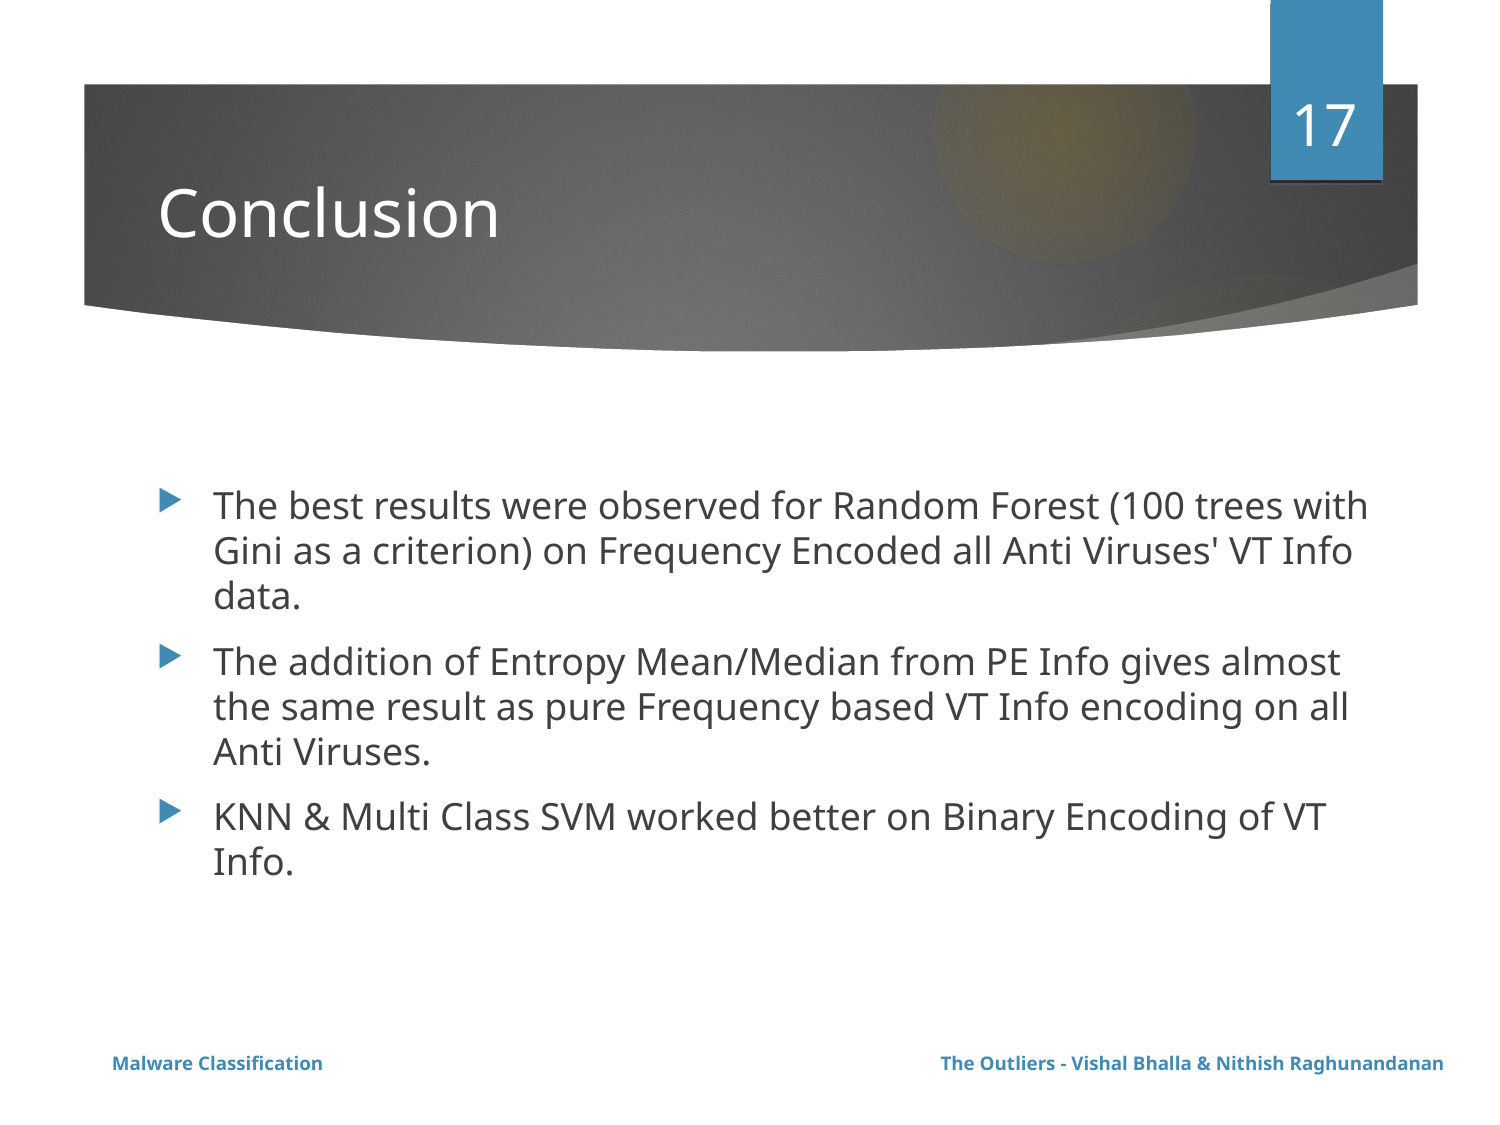

# Conclusion
The best results were observed for Random Forest (100 trees with Gini as a criterion) on Frequency Encoded all Anti Viruses' VT Info data.
The addition of Entropy Mean/Median from PE Info gives almost the same result as pure Frequency based VT Info encoding on all Anti Viruses.
KNN & Multi Class SVM worked better on Binary Encoding of VT Info.
The Outliers - Vishal Bhalla & Nithish Raghunandanan
Malware Classification